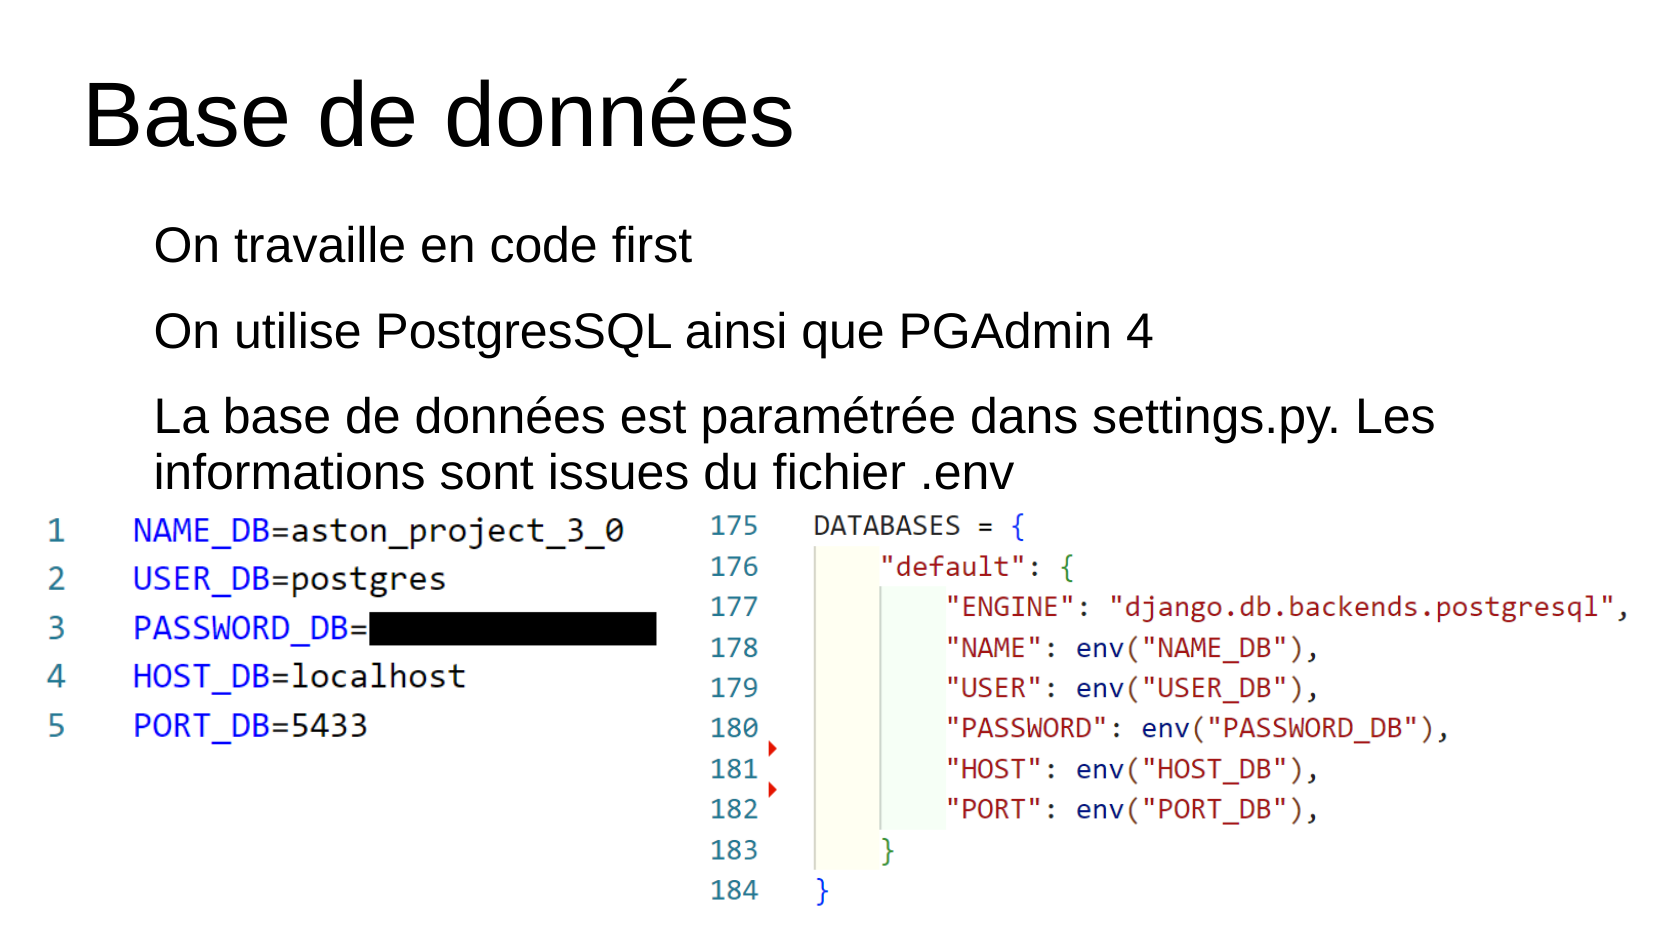

# Base de données
On travaille en code first
On utilise PostgresSQL ainsi que PGAdmin 4
La base de données est paramétrée dans settings.py. Les informations sont issues du fichier .env